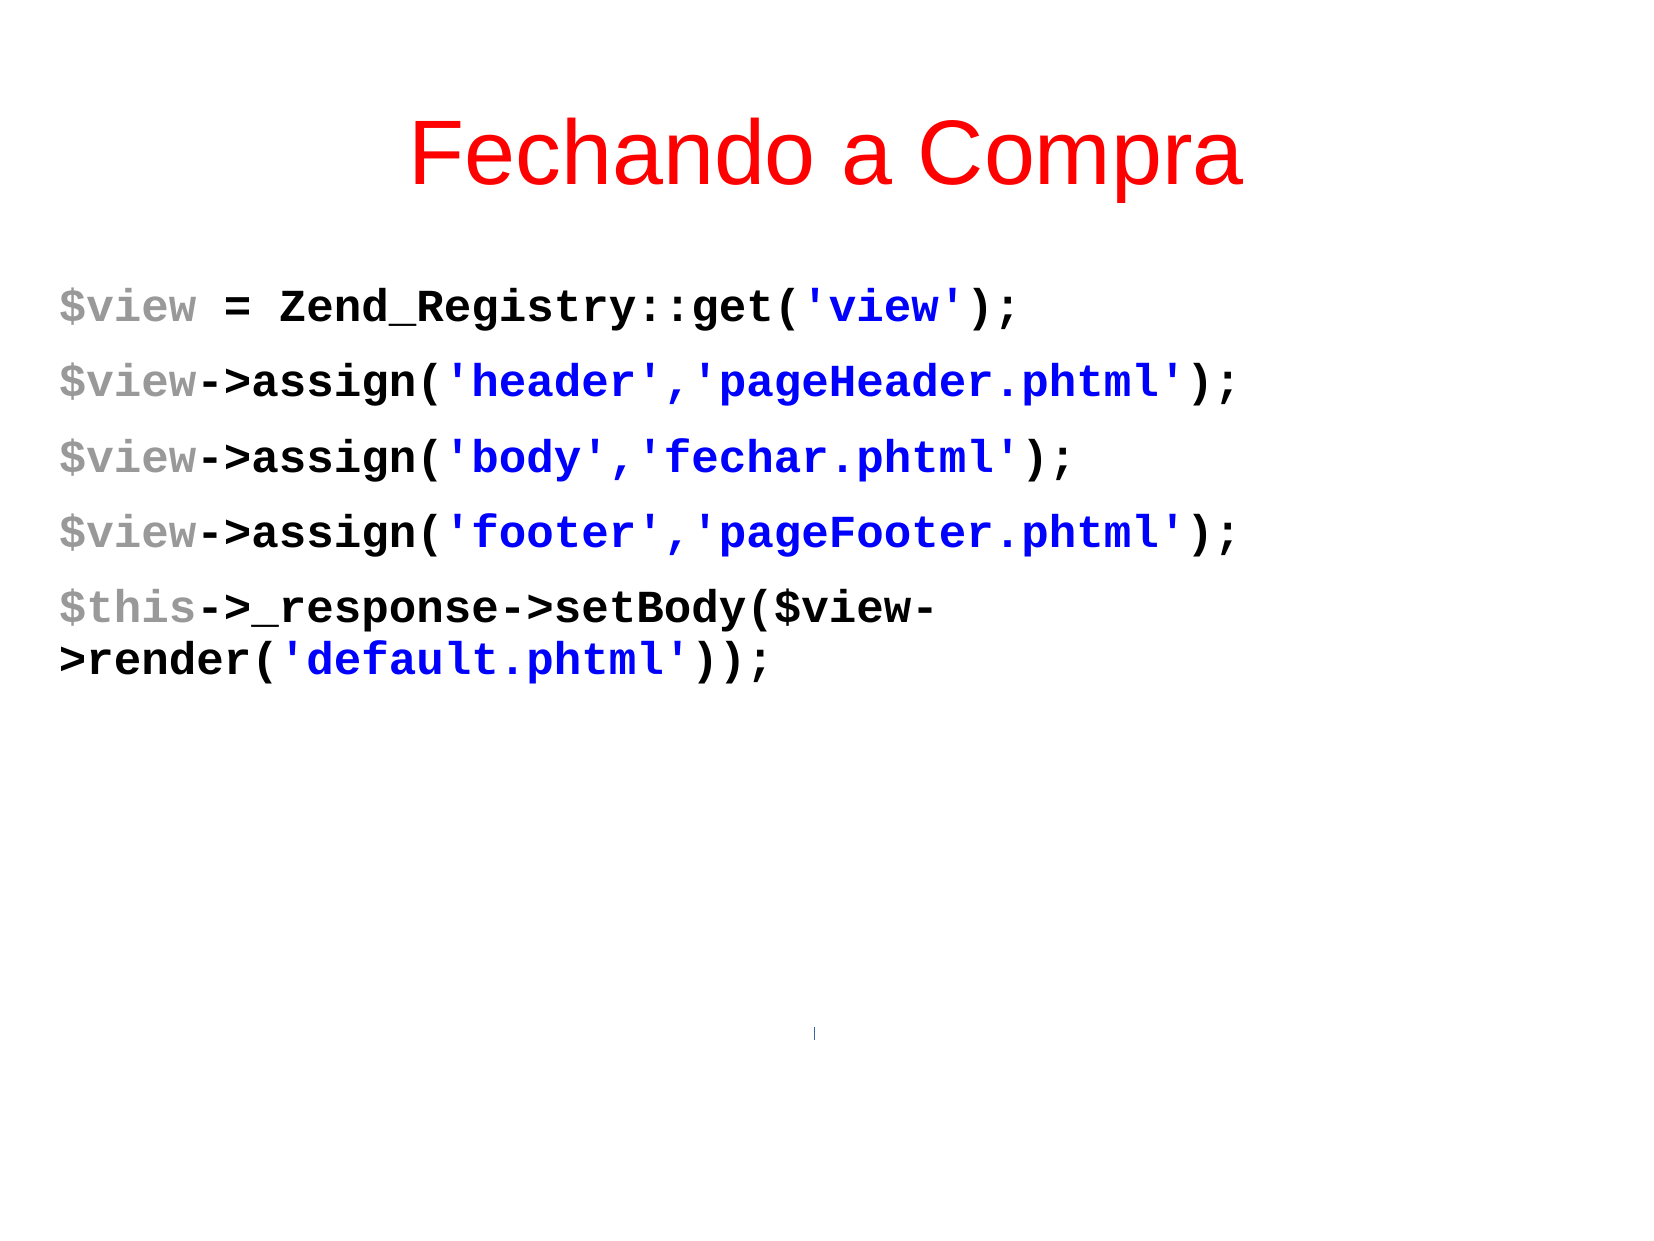

# Fechando a Compra
$view = Zend_Registry::get('view');
$view->assign('header','pageHeader.phtml');
$view->assign('body','fechar.phtml');
$view->assign('footer','pageFooter.phtml');
$this->_response->setBody($view->render('default.phtml'));